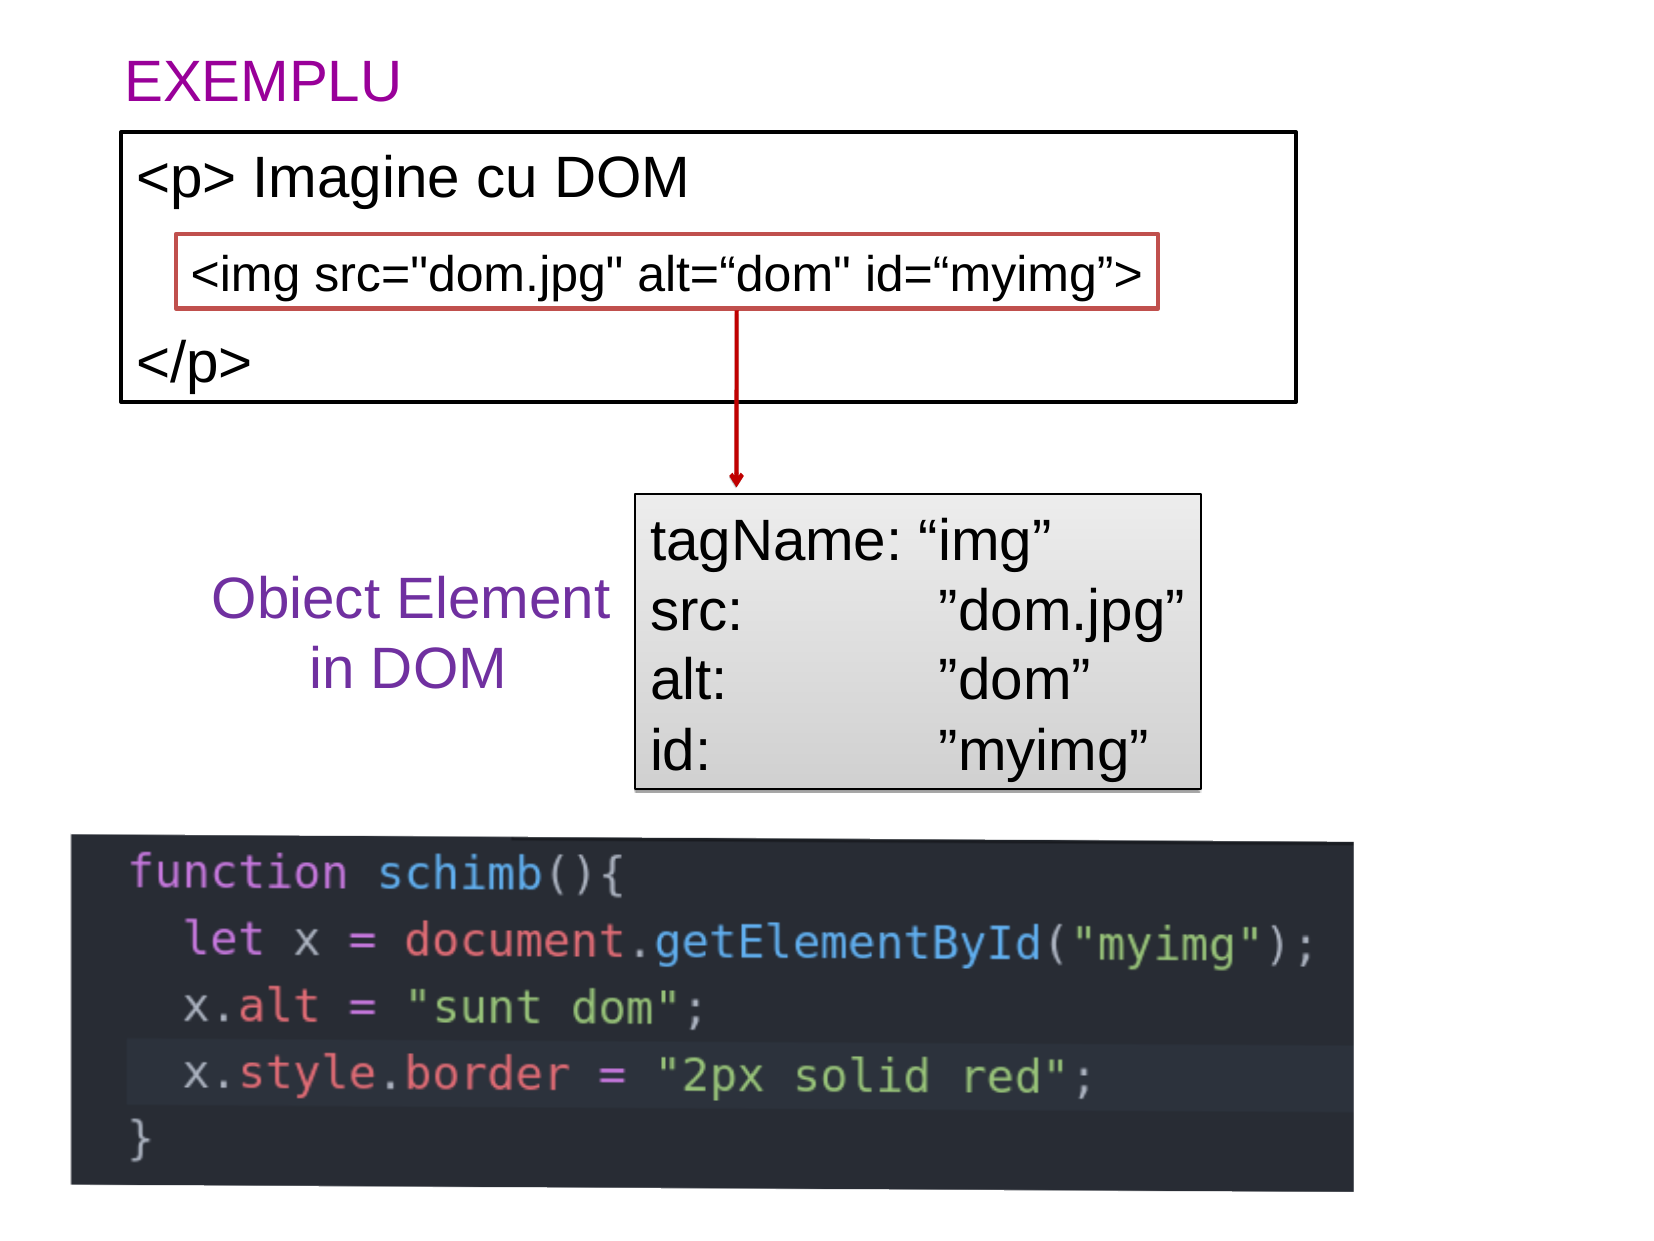

EXEMPLU
<p> Imagine cu DOM
</p>
<img src="dom.jpg" alt=“dom" id=“myimg”>
tagName: “img”
src: ”dom.jpg”
alt: ”dom”
id: ”myimg”
Obiect Element
 in DOM